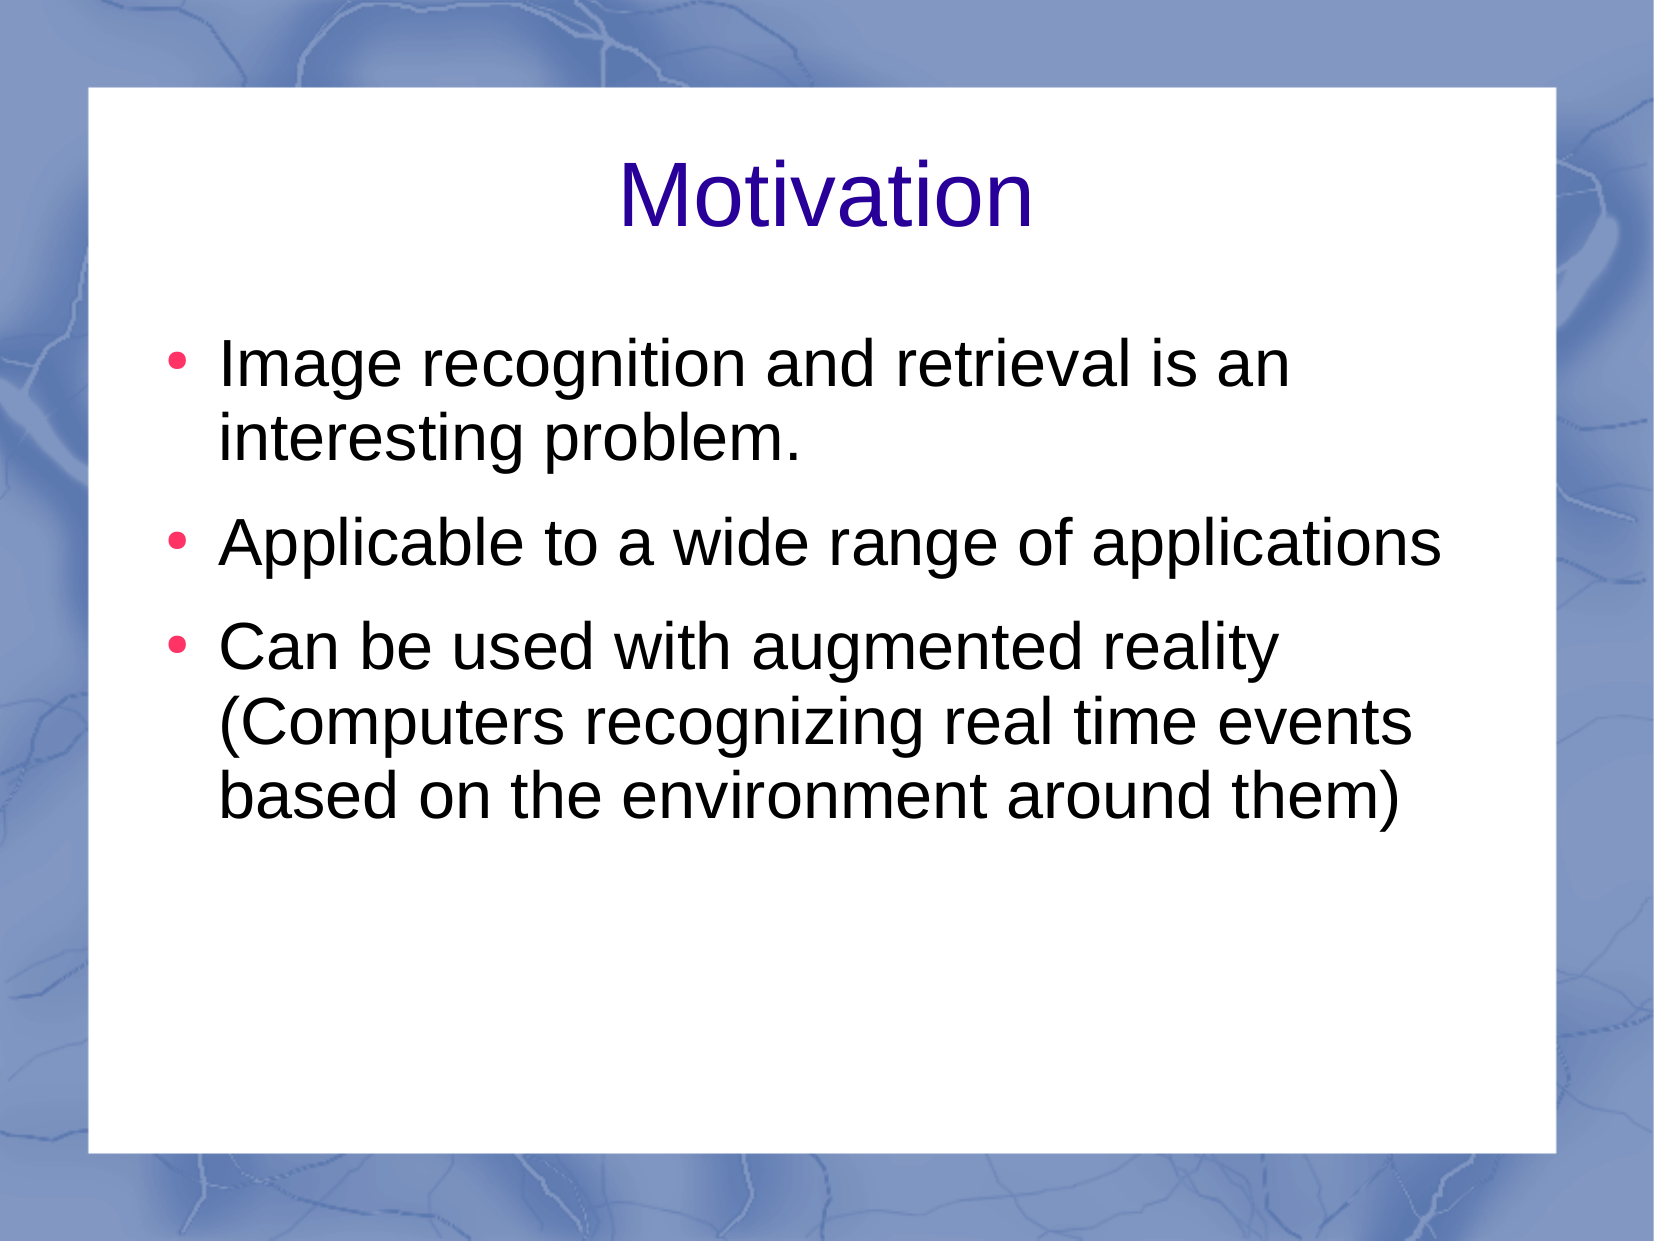

# Motivation
Image recognition and retrieval is an interesting problem.
Applicable to a wide range of applications
Can be used with augmented reality (Computers recognizing real time events based on the environment around them)